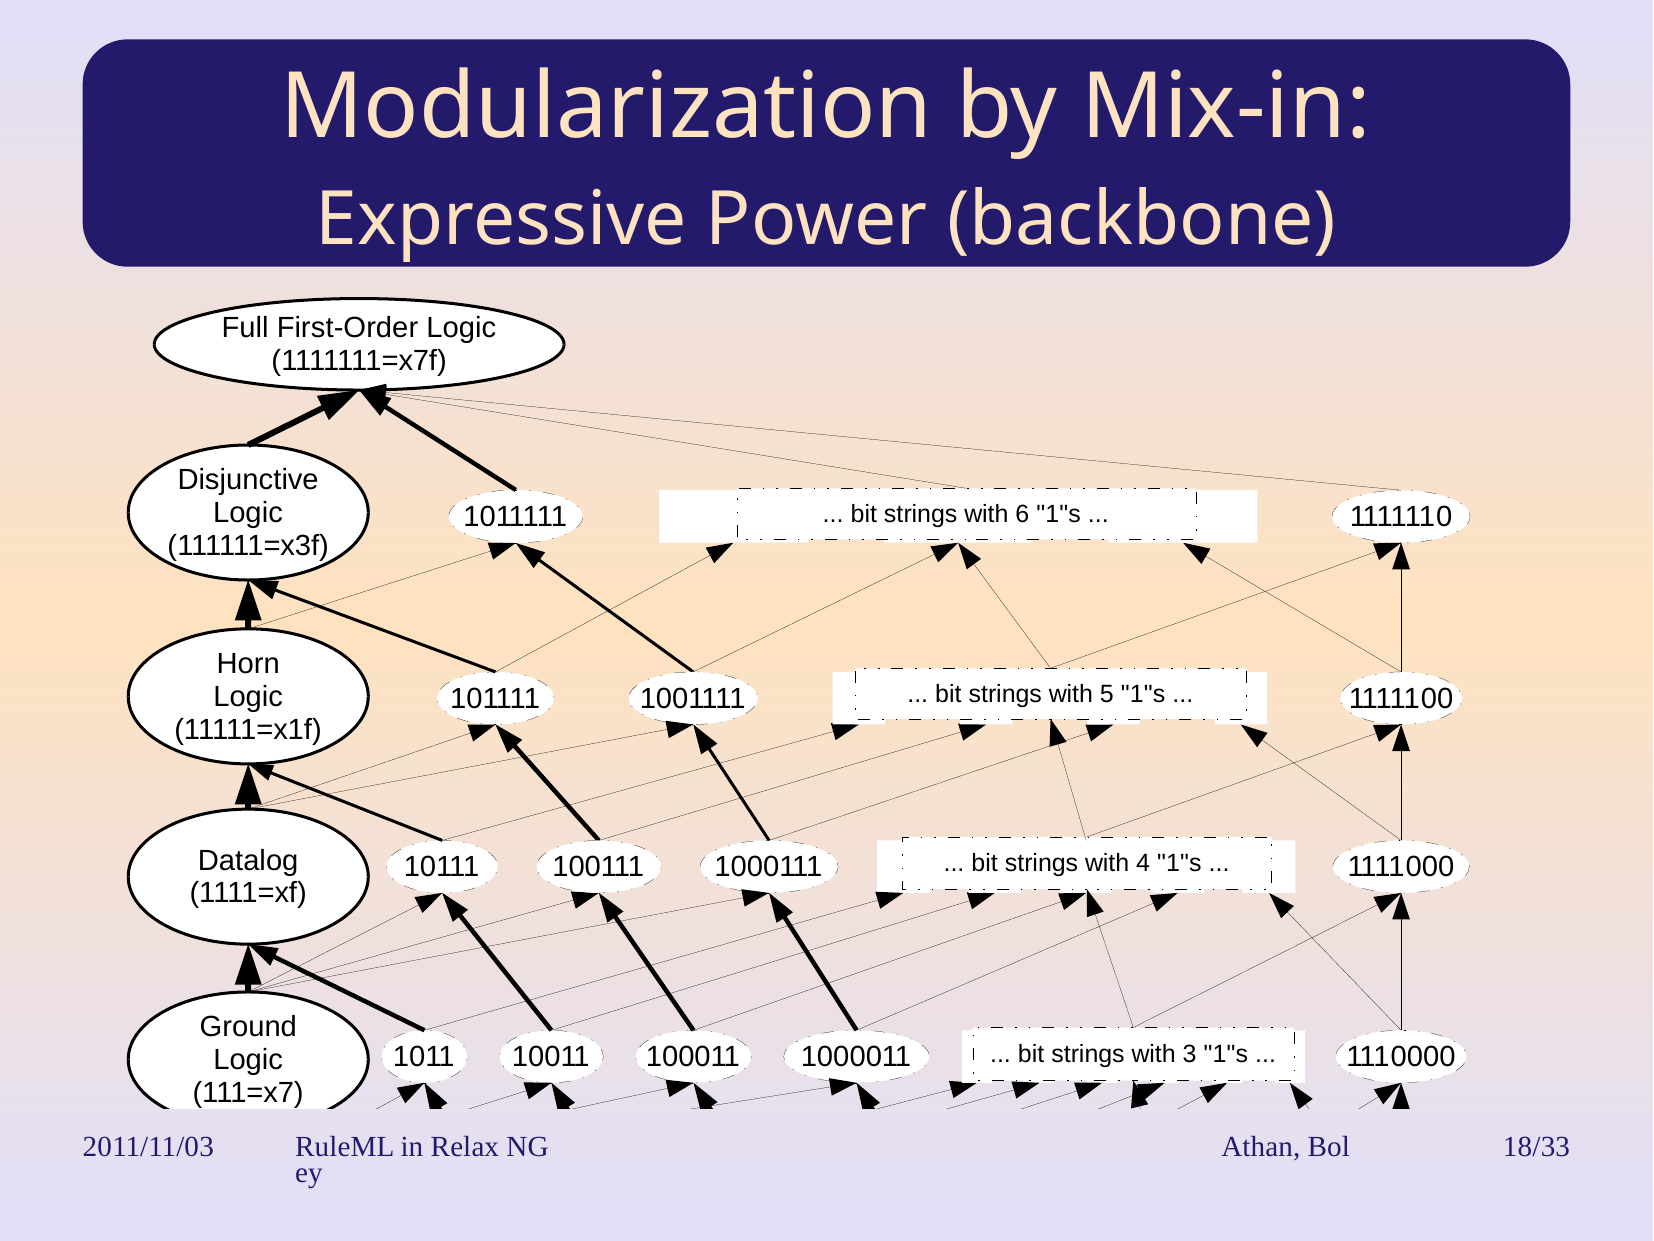

# Modularization by Mix-in: Expressive Power (backbone)
2011/11/03
RuleML in Relax NG Athan, Boley
18